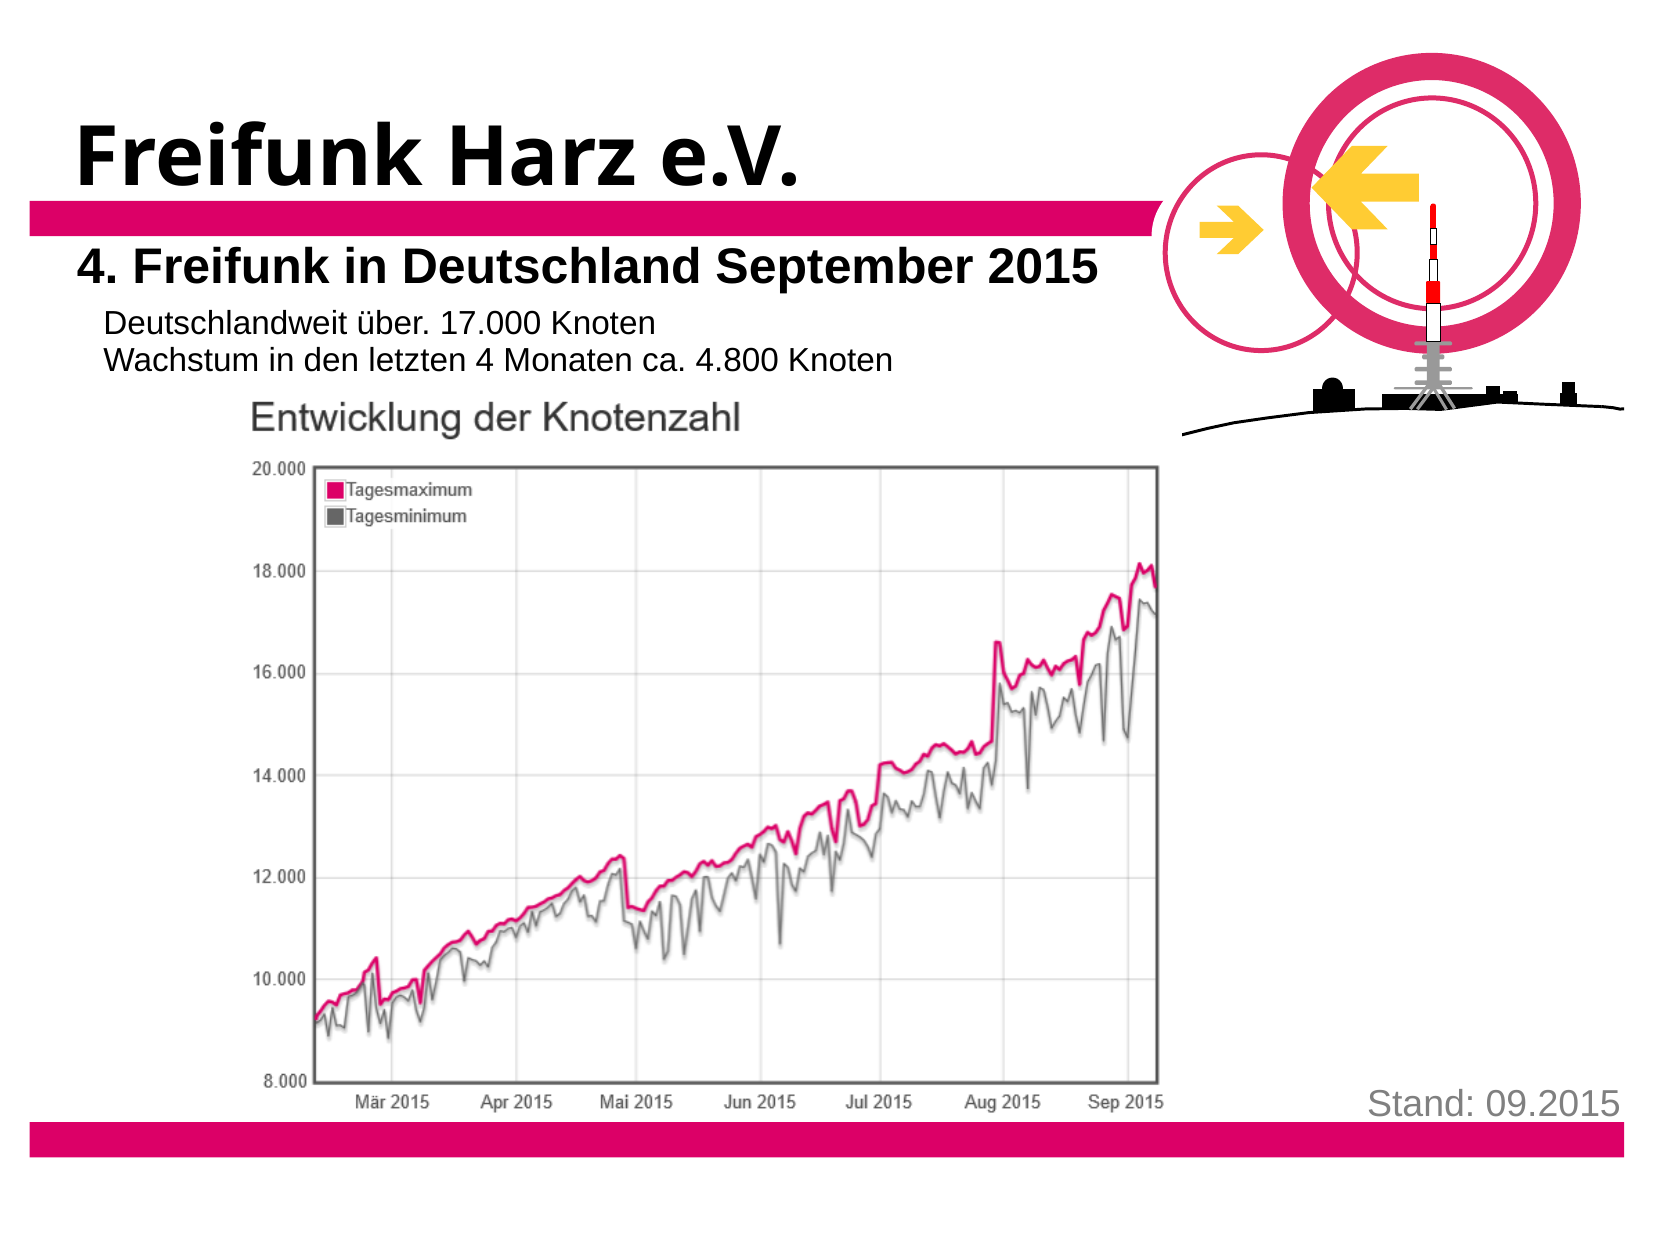

# 4. Freifunk in Deutschland September 2015
Deutschlandweit über. 17.000 Knoten
Wachstum in den letzten 4 Monaten ca. 4.800 Knoten
Stand: 09.2015